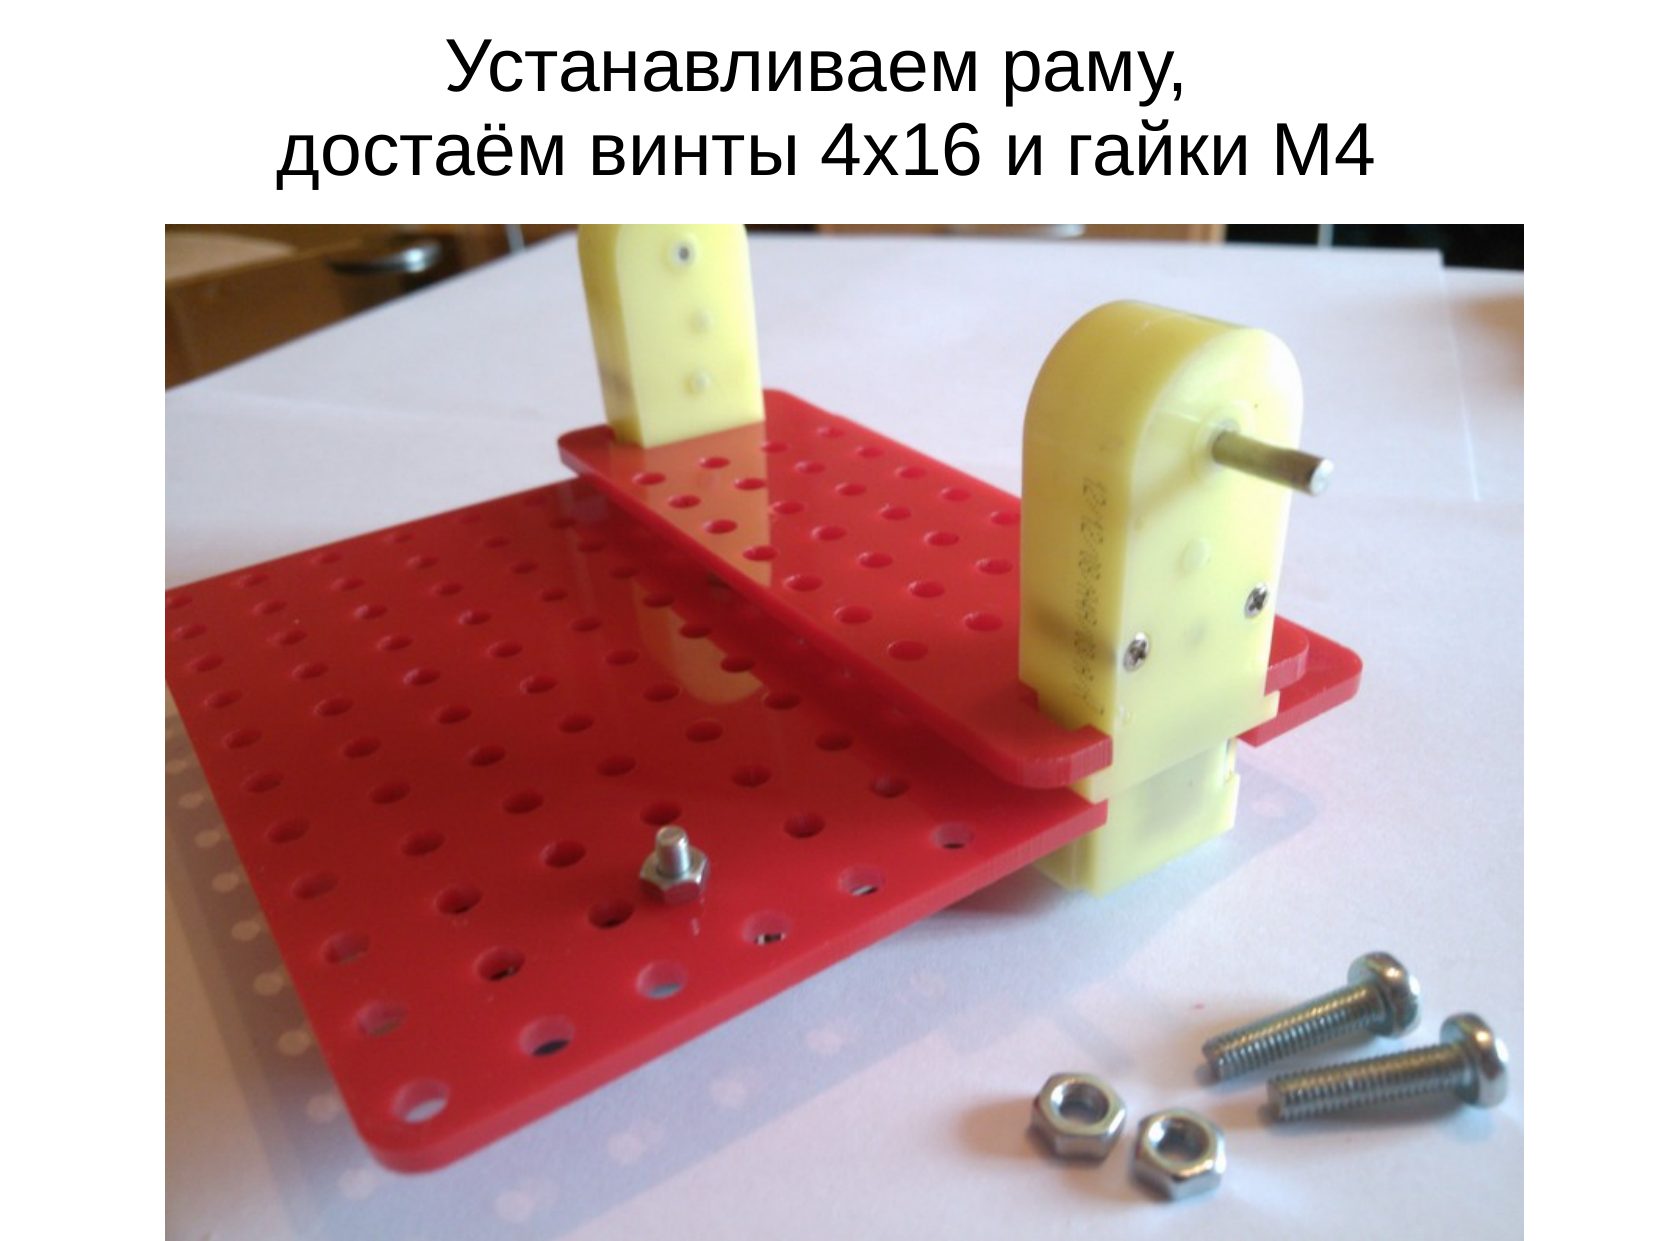

# Устанавливаем раму, достаём винты 4x16 и гайки M4